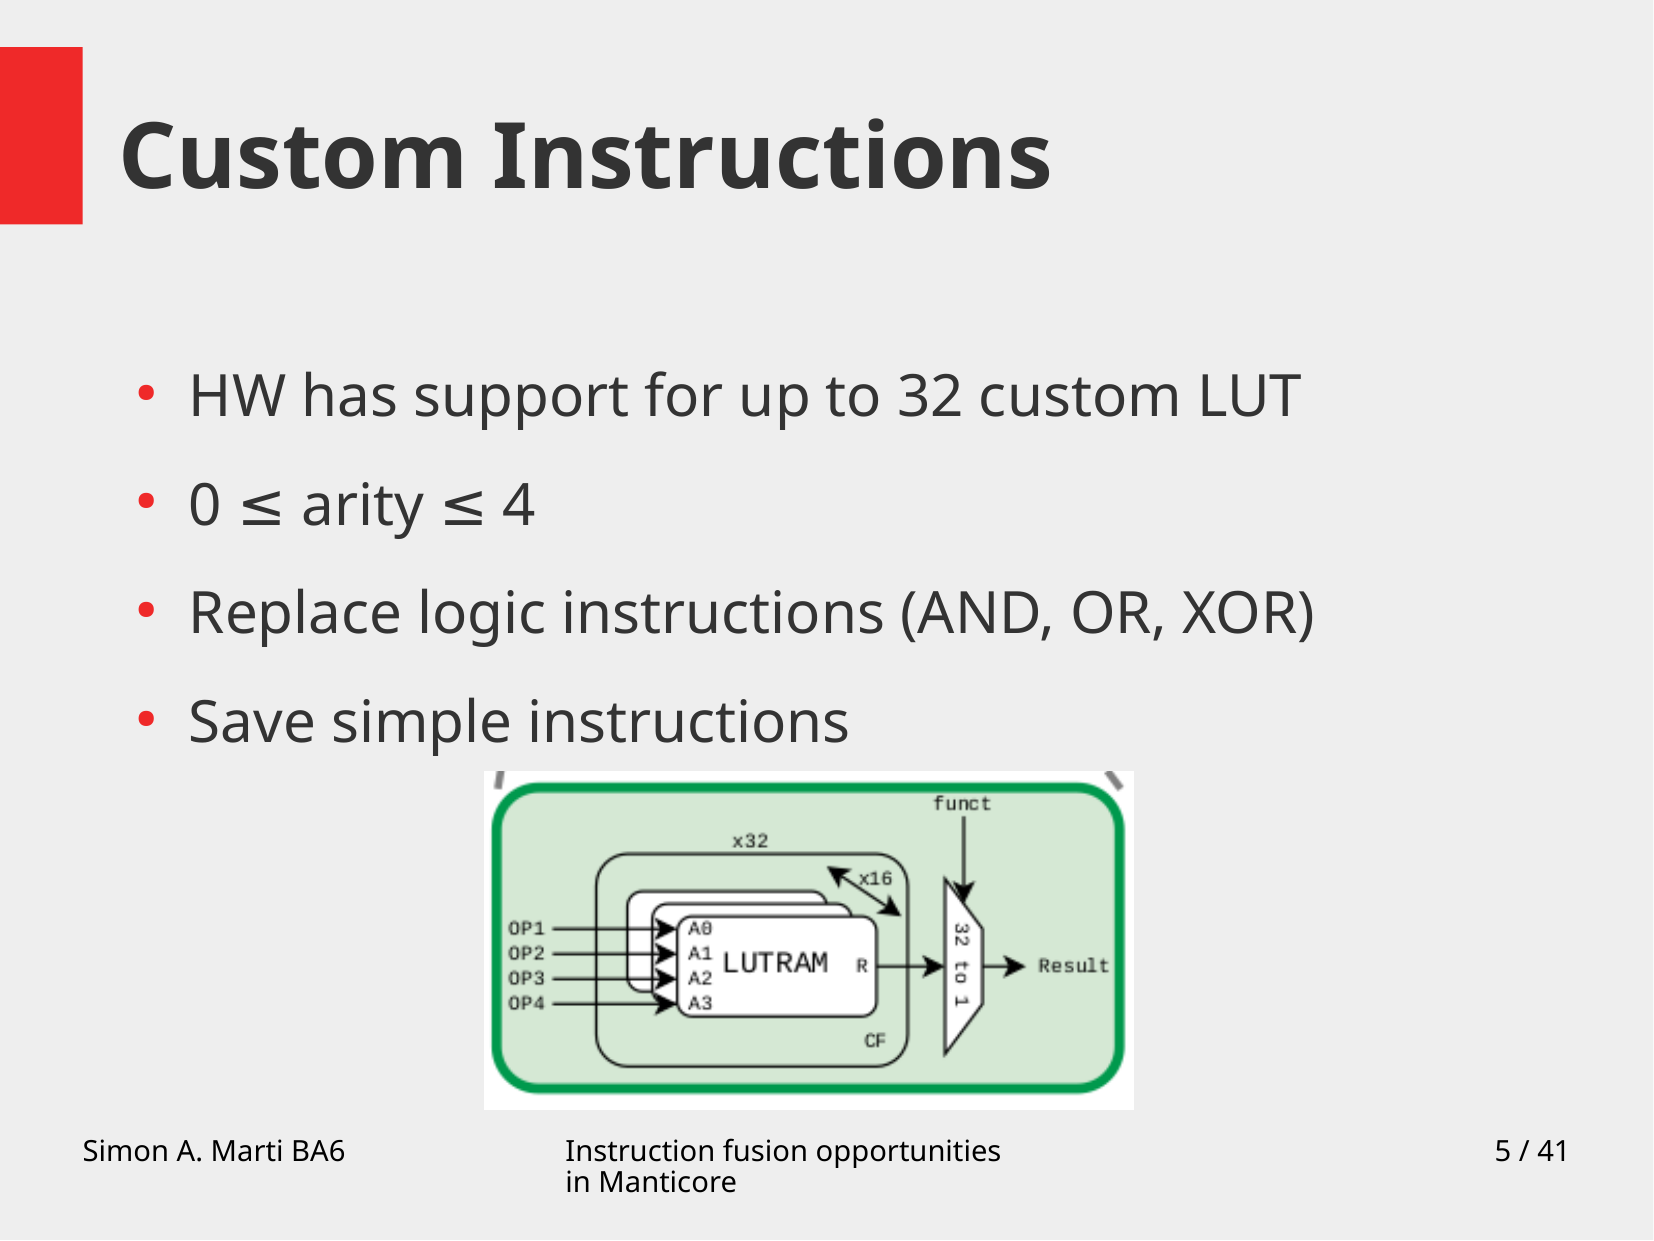

# Custom Instructions
HW has support for up to 32 custom LUT
0 ≤ arity ≤ 4
Replace logic instructions (AND, OR, XOR)
Save simple instructions
Simon A. Marti BA6
Instruction fusion opportunities in Manticore
5